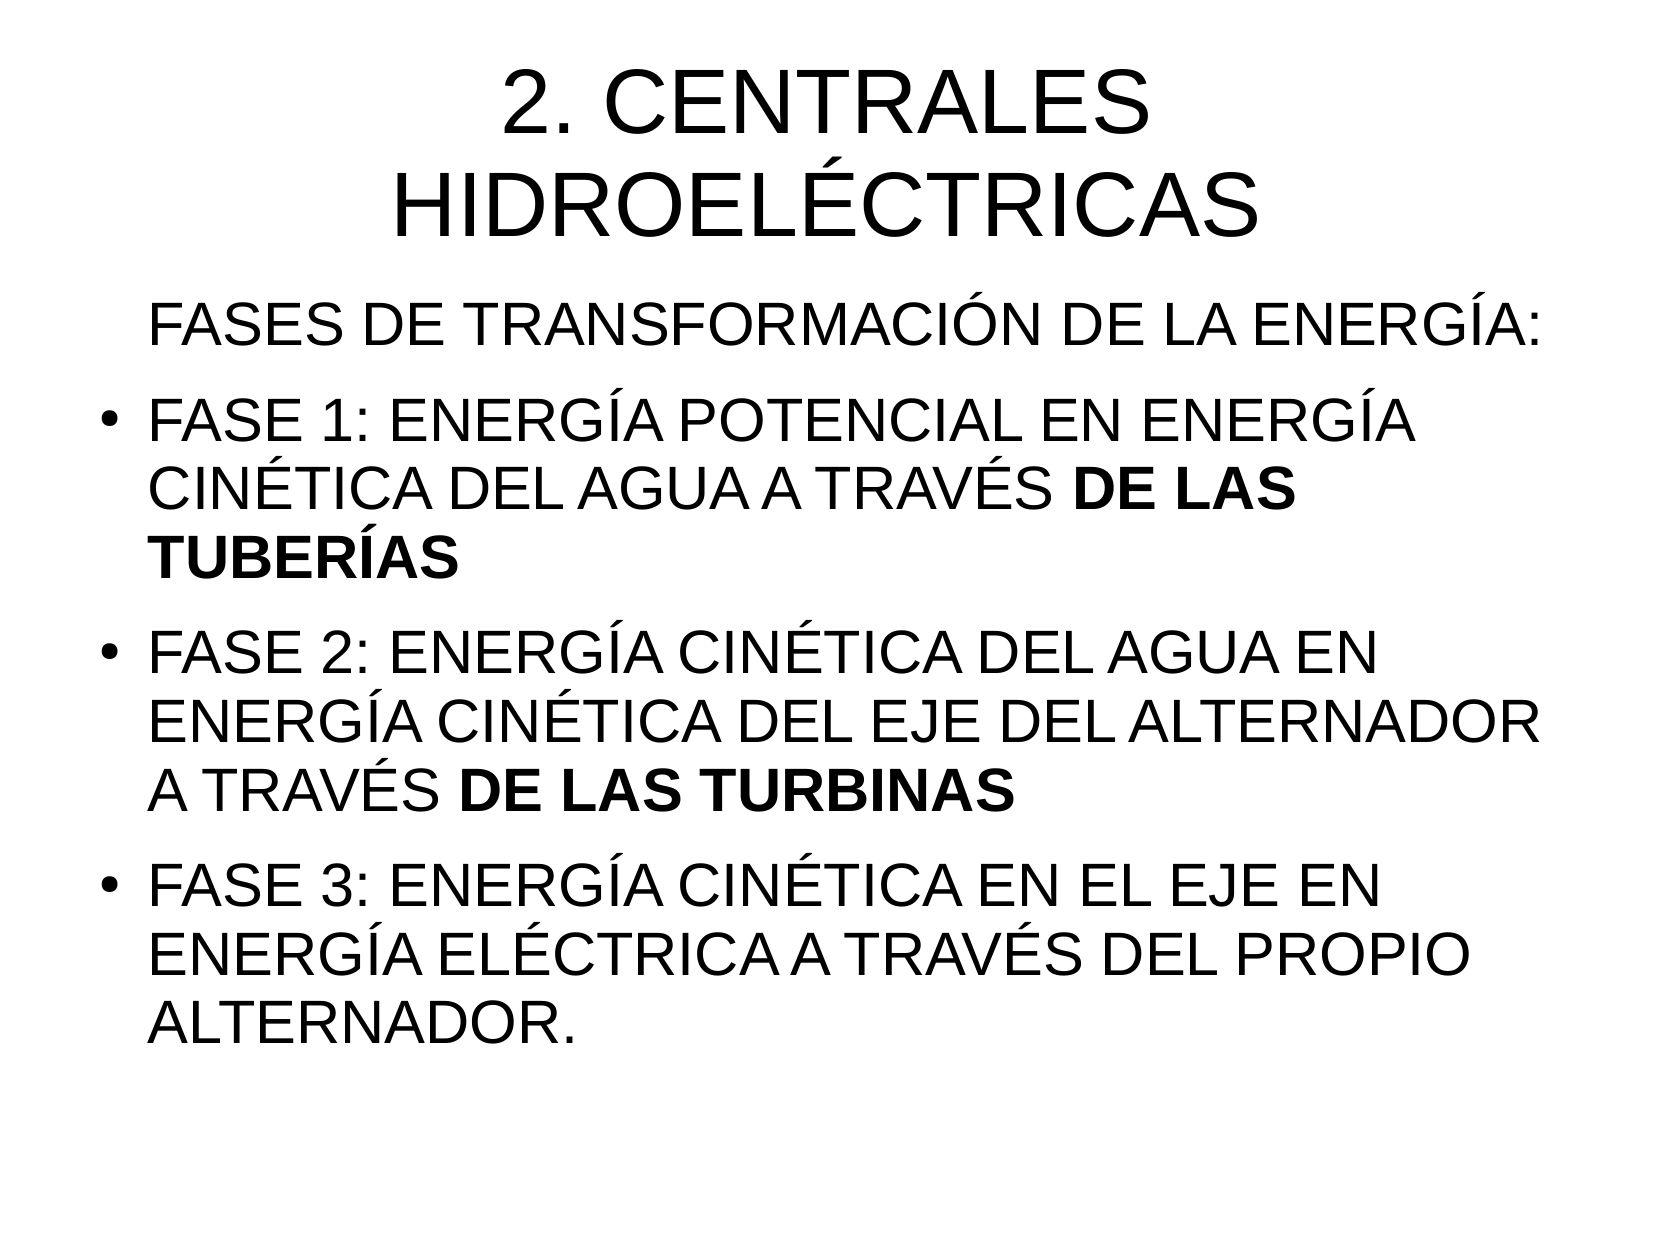

# 2. CENTRALES HIDROELÉCTRICAS
FASES DE TRANSFORMACIÓN DE LA ENERGÍA:
FASE 1: ENERGÍA POTENCIAL EN ENERGÍA CINÉTICA DEL AGUA A TRAVÉS DE LAS TUBERÍAS
FASE 2: ENERGÍA CINÉTICA DEL AGUA EN ENERGÍA CINÉTICA DEL EJE DEL ALTERNADOR A TRAVÉS DE LAS TURBINAS
FASE 3: ENERGÍA CINÉTICA EN EL EJE EN ENERGÍA ELÉCTRICA A TRAVÉS DEL PROPIO ALTERNADOR.